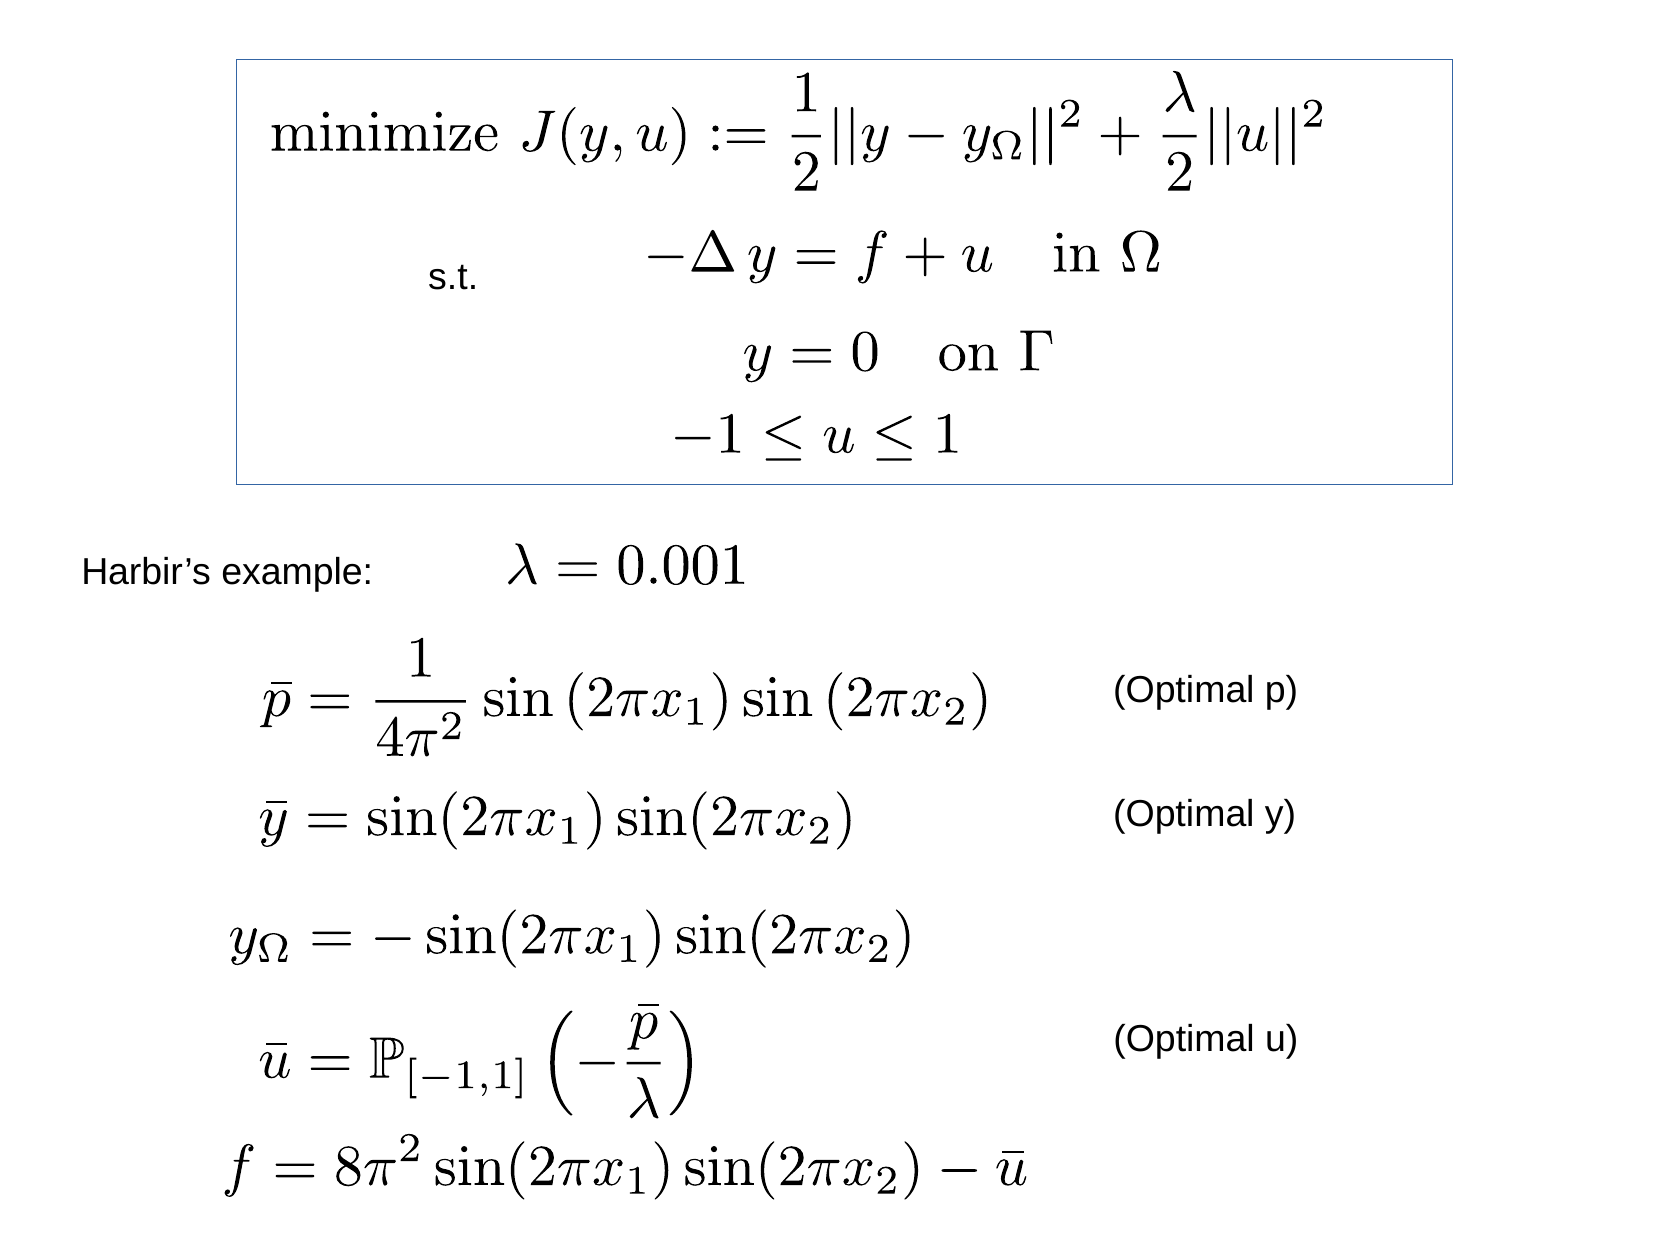

s.t.
Harbir’s example:
(Optimal p)
(Optimal y)
(Optimal u)